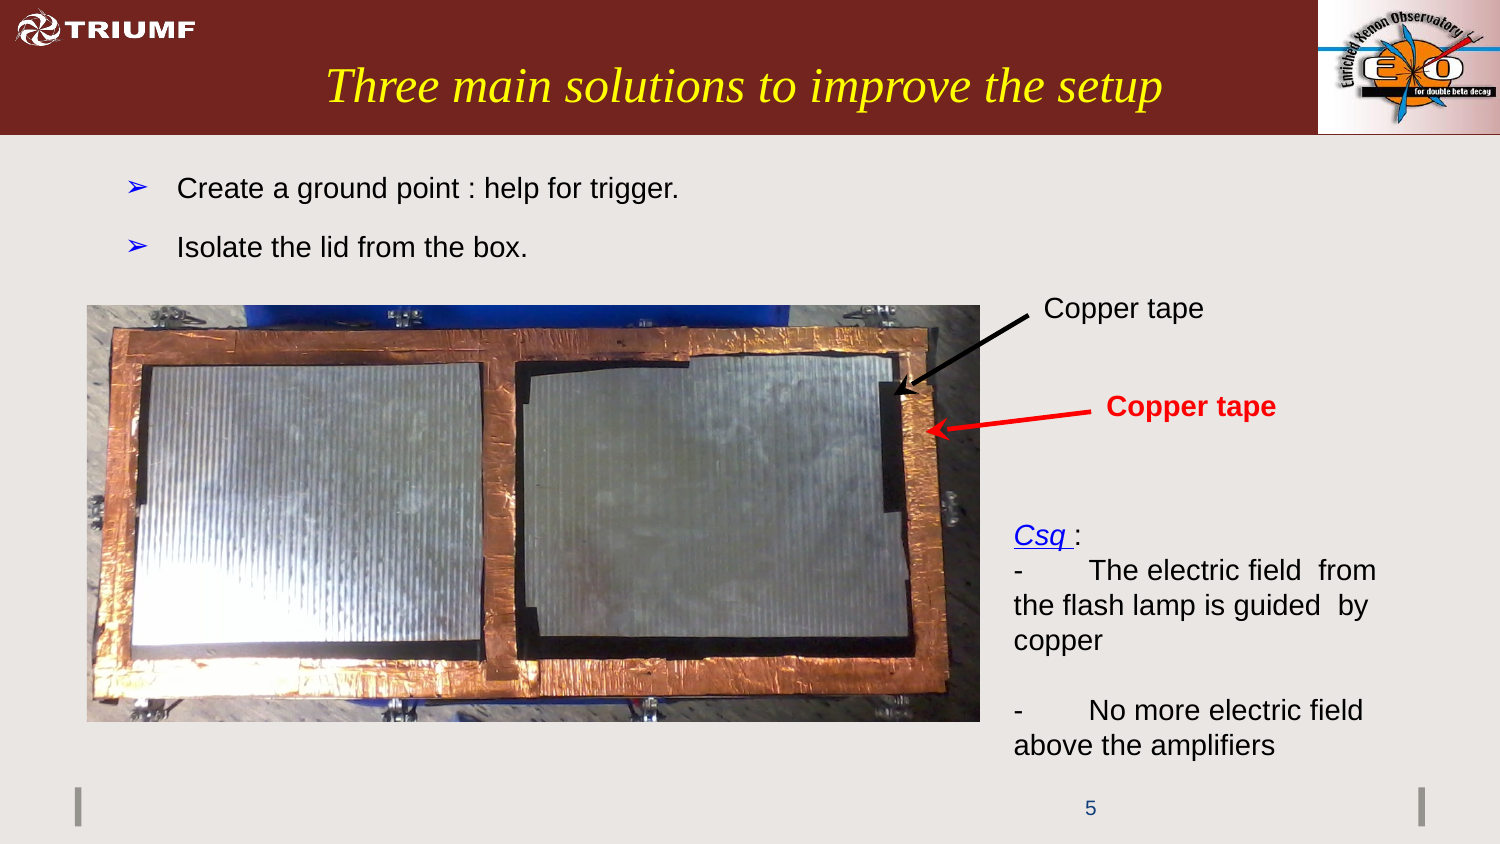

Three main solutions to improve the setup
Create a ground point : help for trigger.
Isolate the lid from the box.
Copper tape
Copper tape
Csq :
-	The electric field from the flash lamp is guided by copper
-	No more electric field above the amplifiers